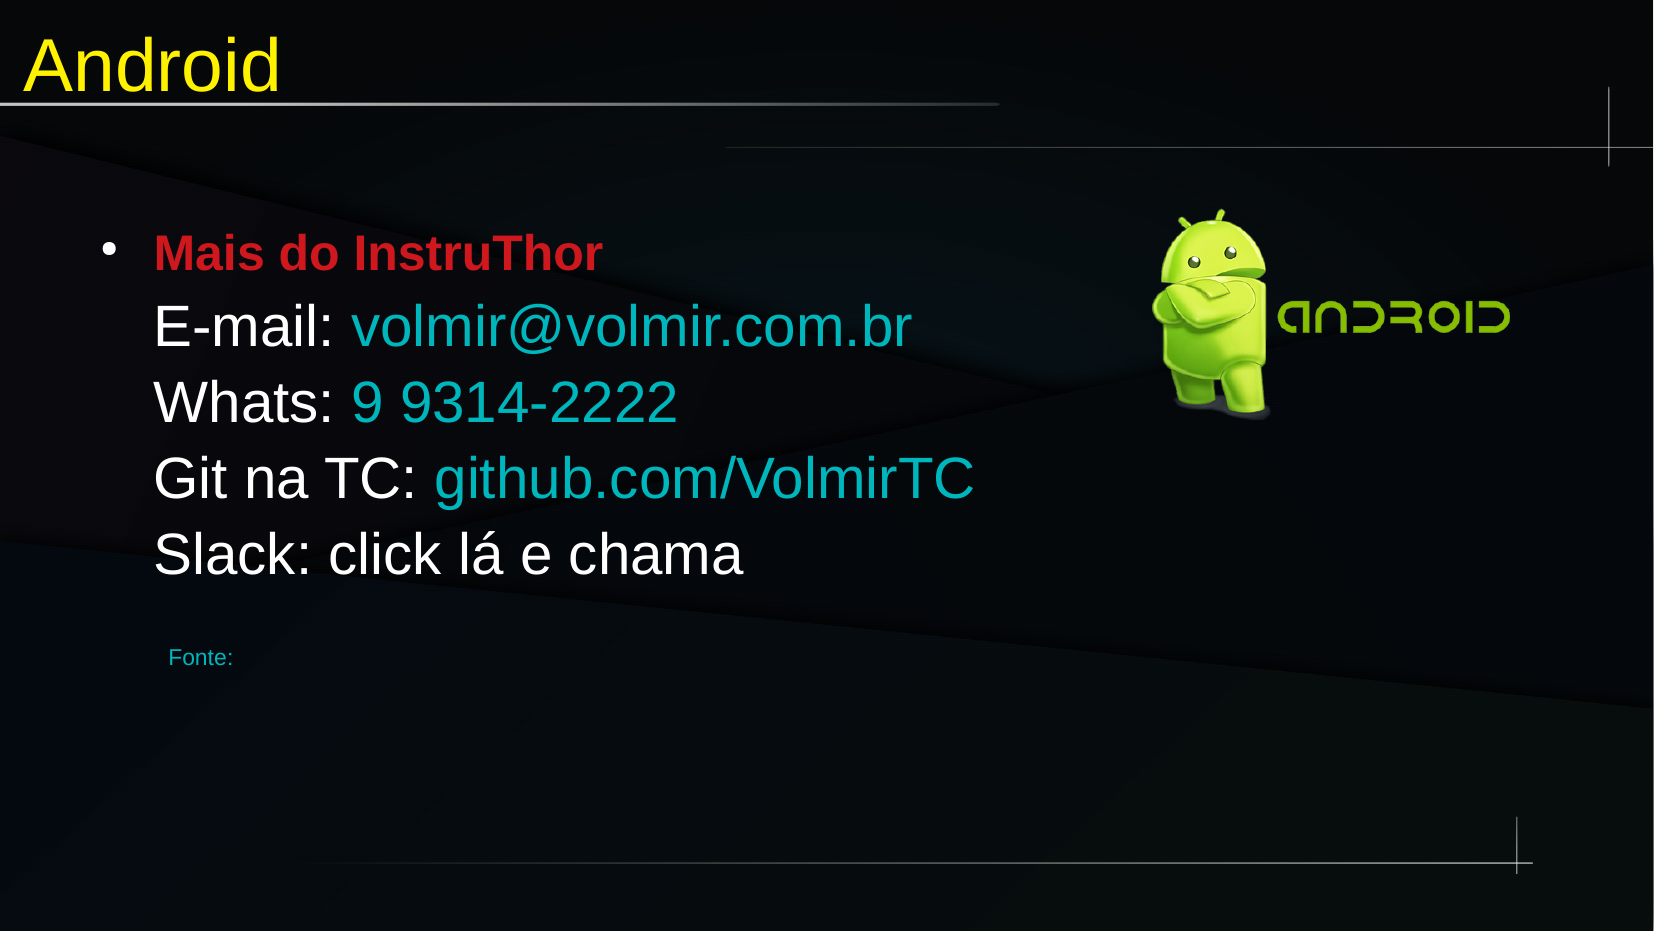

# Android
Mais do InstruThor
E-mail: volmir@volmir.com.br
Whats: 9 9314-2222
Git na TC: github.com/VolmirTC
Slack: click lá e chama
Fonte: